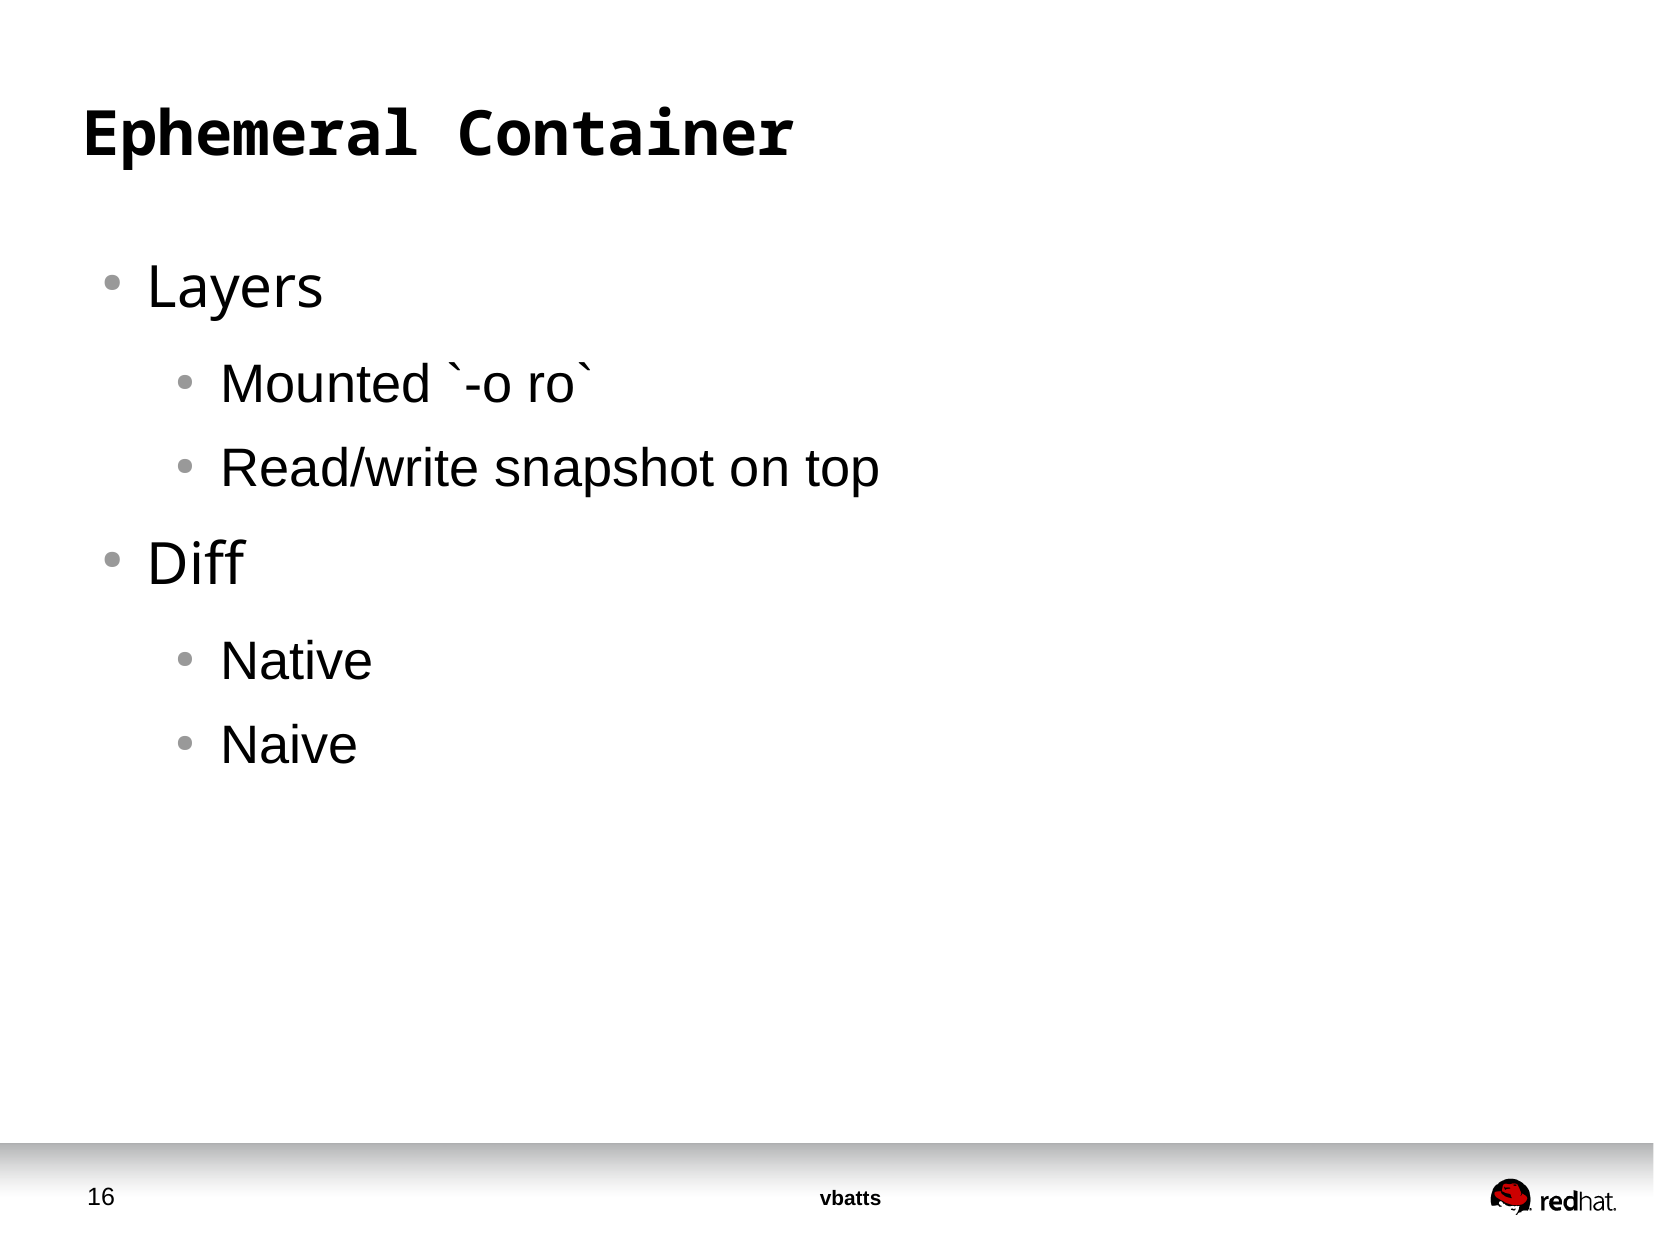

# Ephemeral Container
Layers
Mounted `-o ro`
Read/write snapshot on top
Diff
Native
Naive